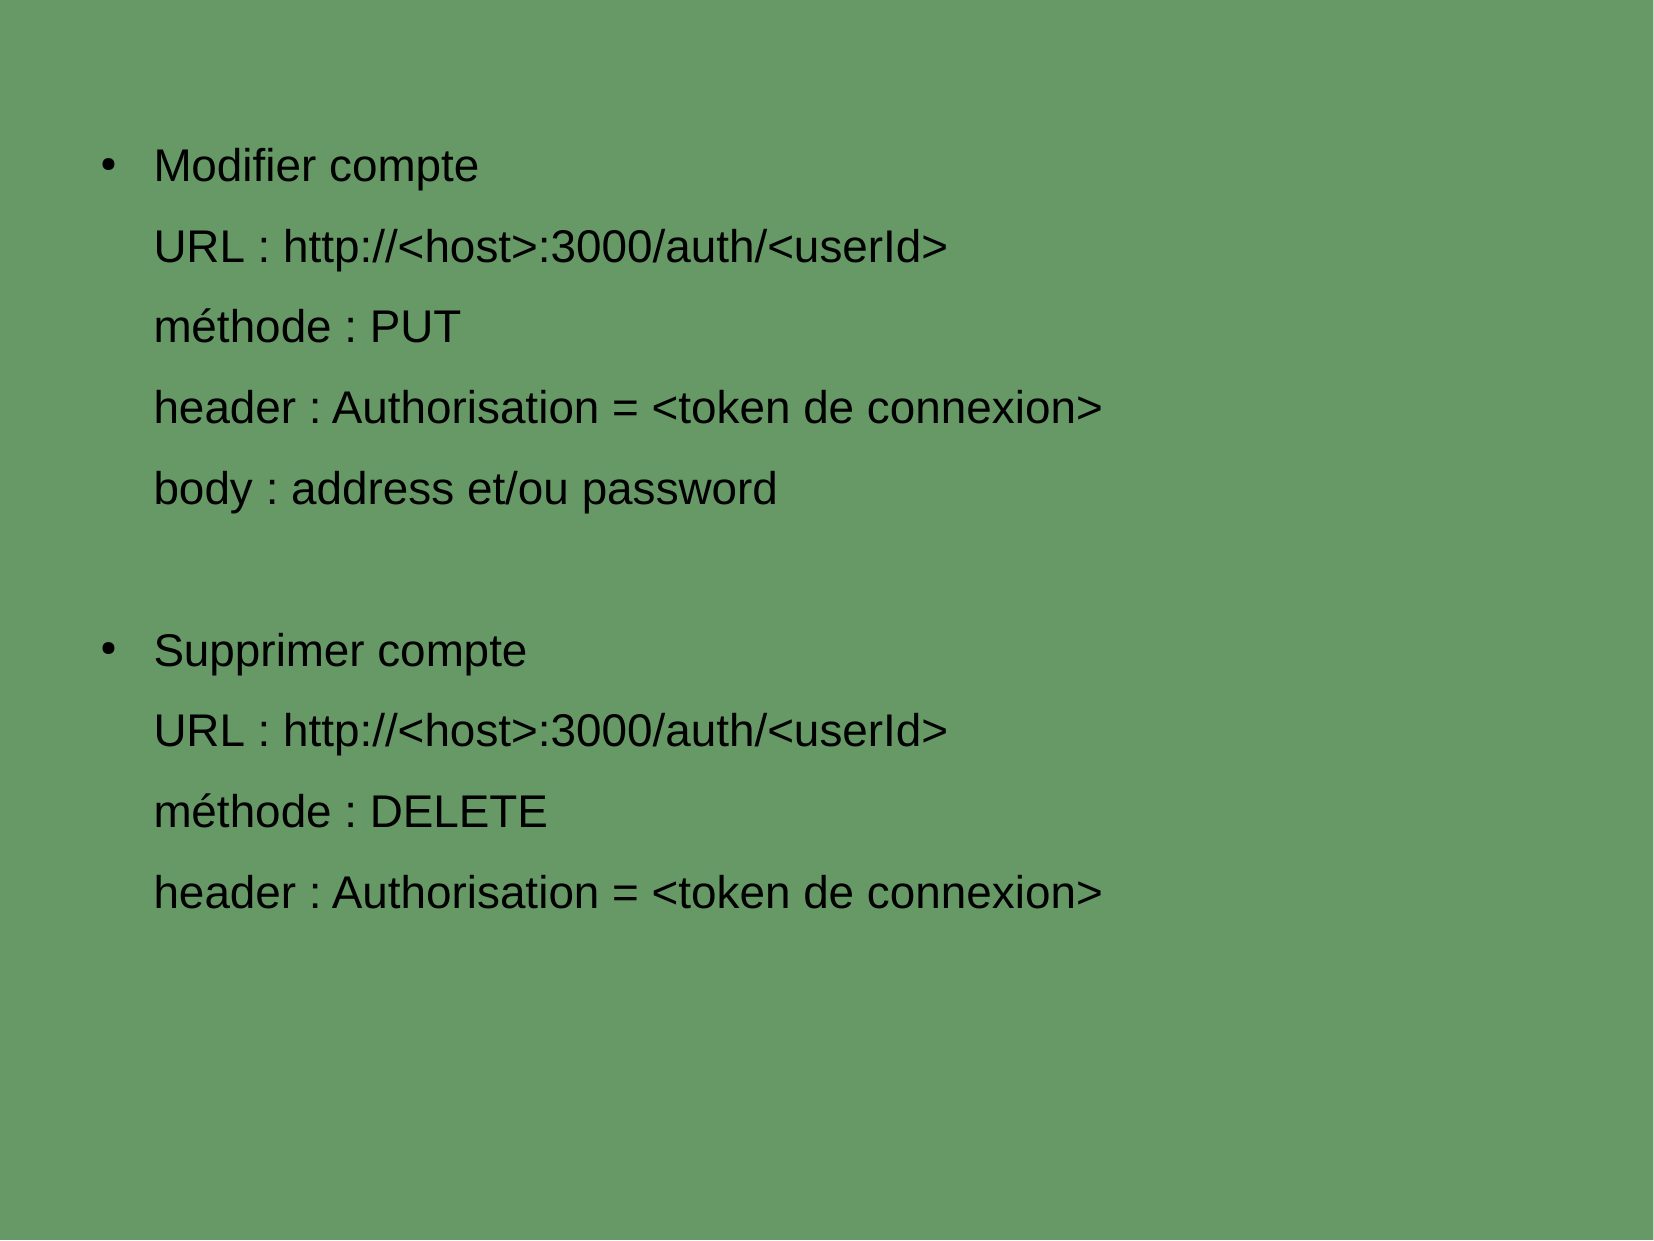

# Modifier compte
URL : http://<host>:3000/auth/<userId>
méthode : PUT
header : Authorisation = <token de connexion>
body : address et/ou password
Supprimer compte
URL : http://<host>:3000/auth/<userId>
méthode : DELETE
header : Authorisation = <token de connexion>